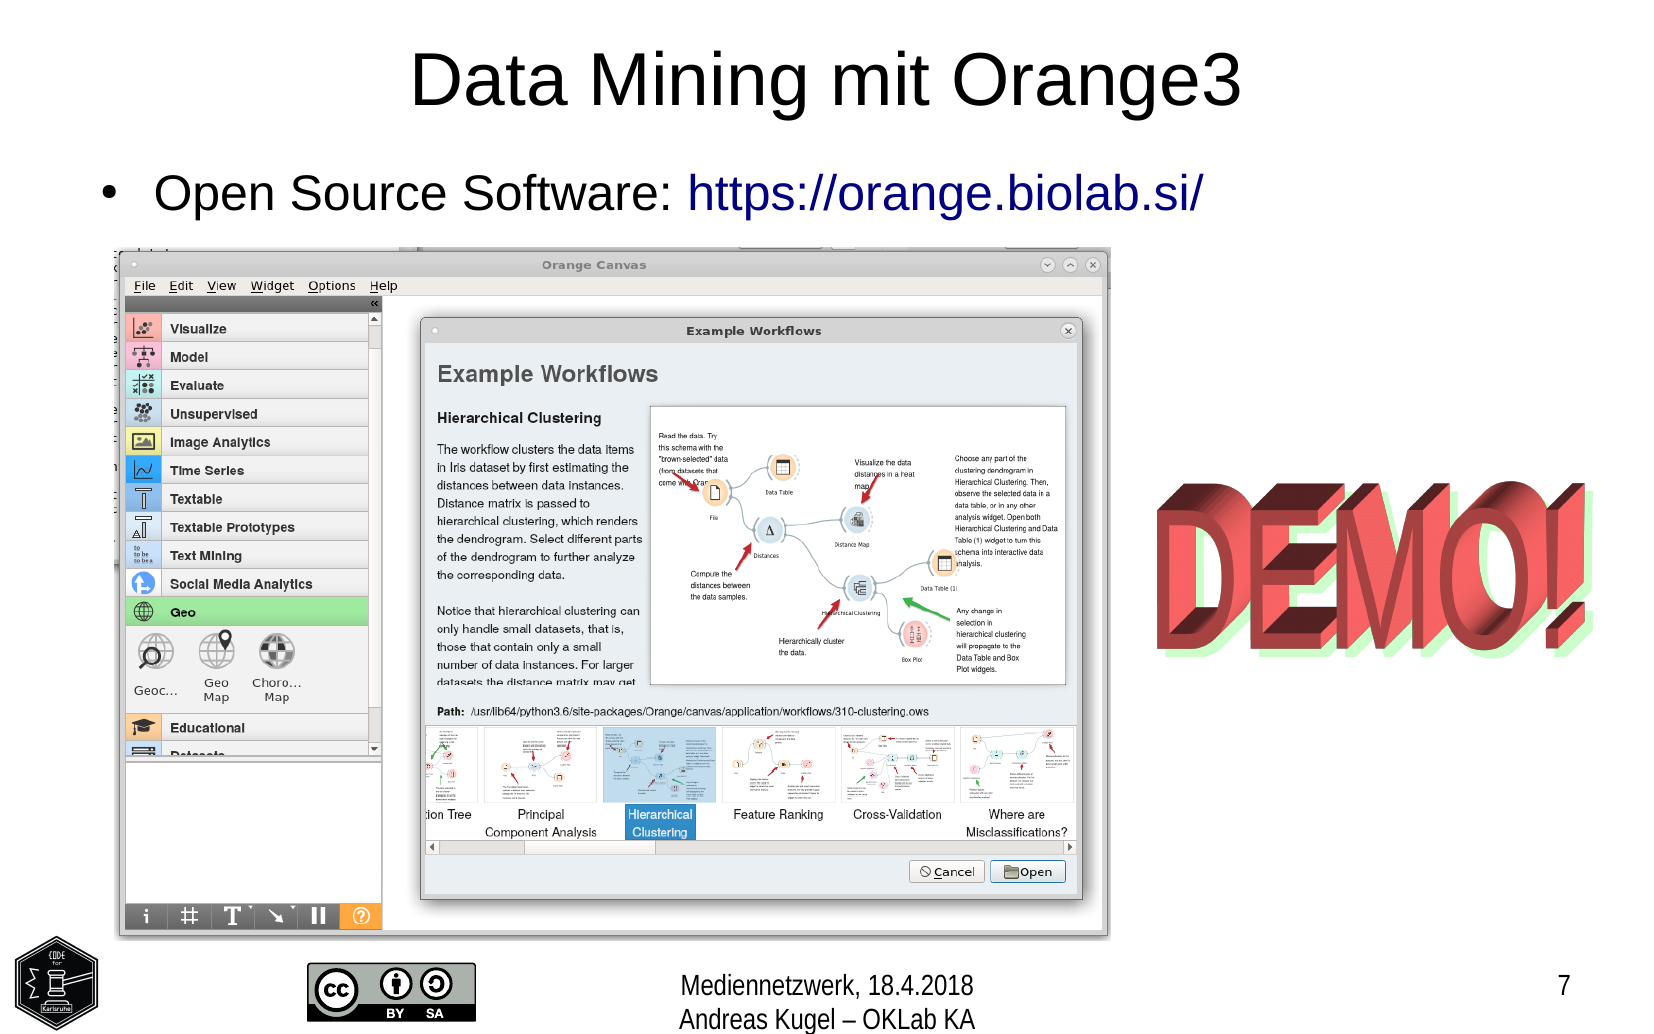

# Data Mining mit Orange3
Open Source Software: https://orange.biolab.si/
DEMO!
Wie werden Zahlen zu Codes?
7